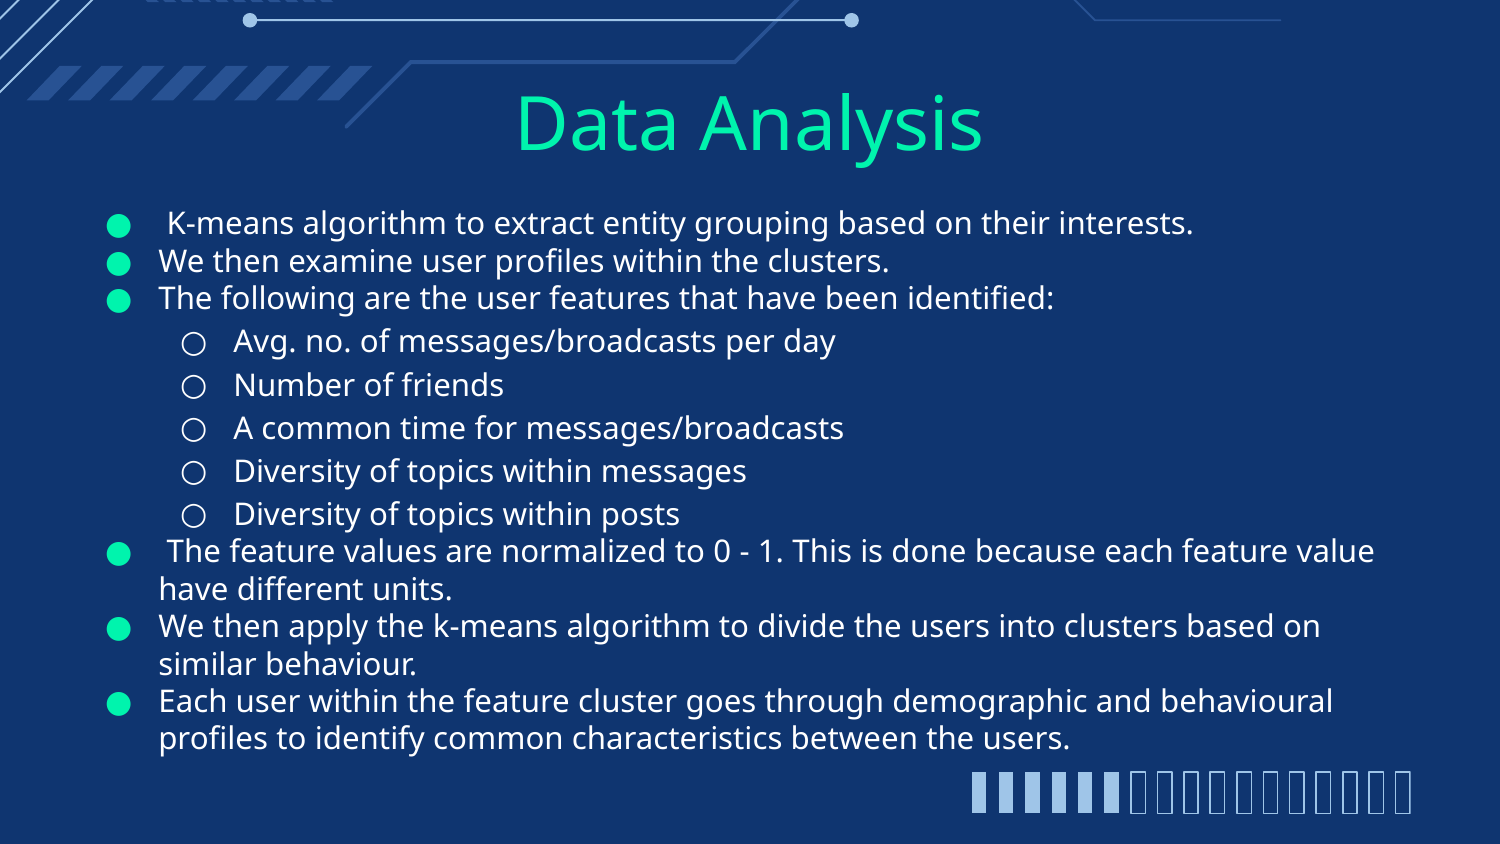

# Data Analysis
 K-means algorithm to extract entity grouping based on their interests.
We then examine user profiles within the clusters.
The following are the user features that have been identified:
Avg. no. of messages/broadcasts per day
Number of friends
A common time for messages/broadcasts
Diversity of topics within messages
Diversity of topics within posts
 The feature values are normalized to 0 - 1. This is done because each feature value have different units.
We then apply the k-means algorithm to divide the users into clusters based on similar behaviour.
Each user within the feature cluster goes through demographic and behavioural profiles to identify common characteristics between the users.